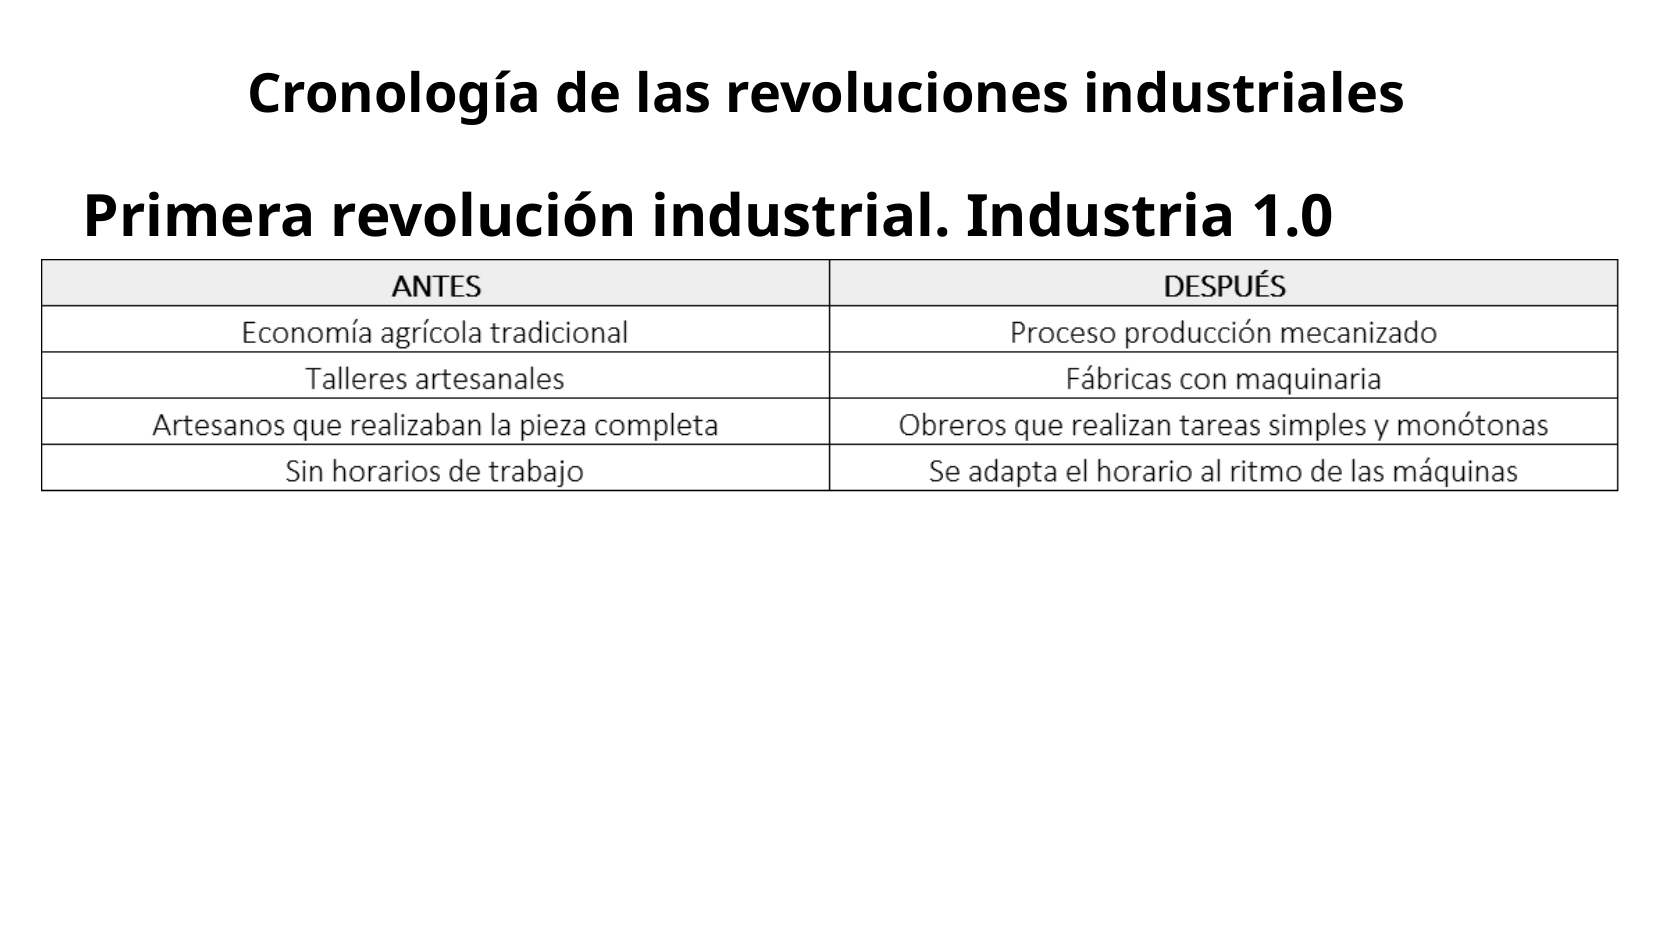

# Cronología de las revoluciones industriales
Primera revolución industrial. Industria 1.0